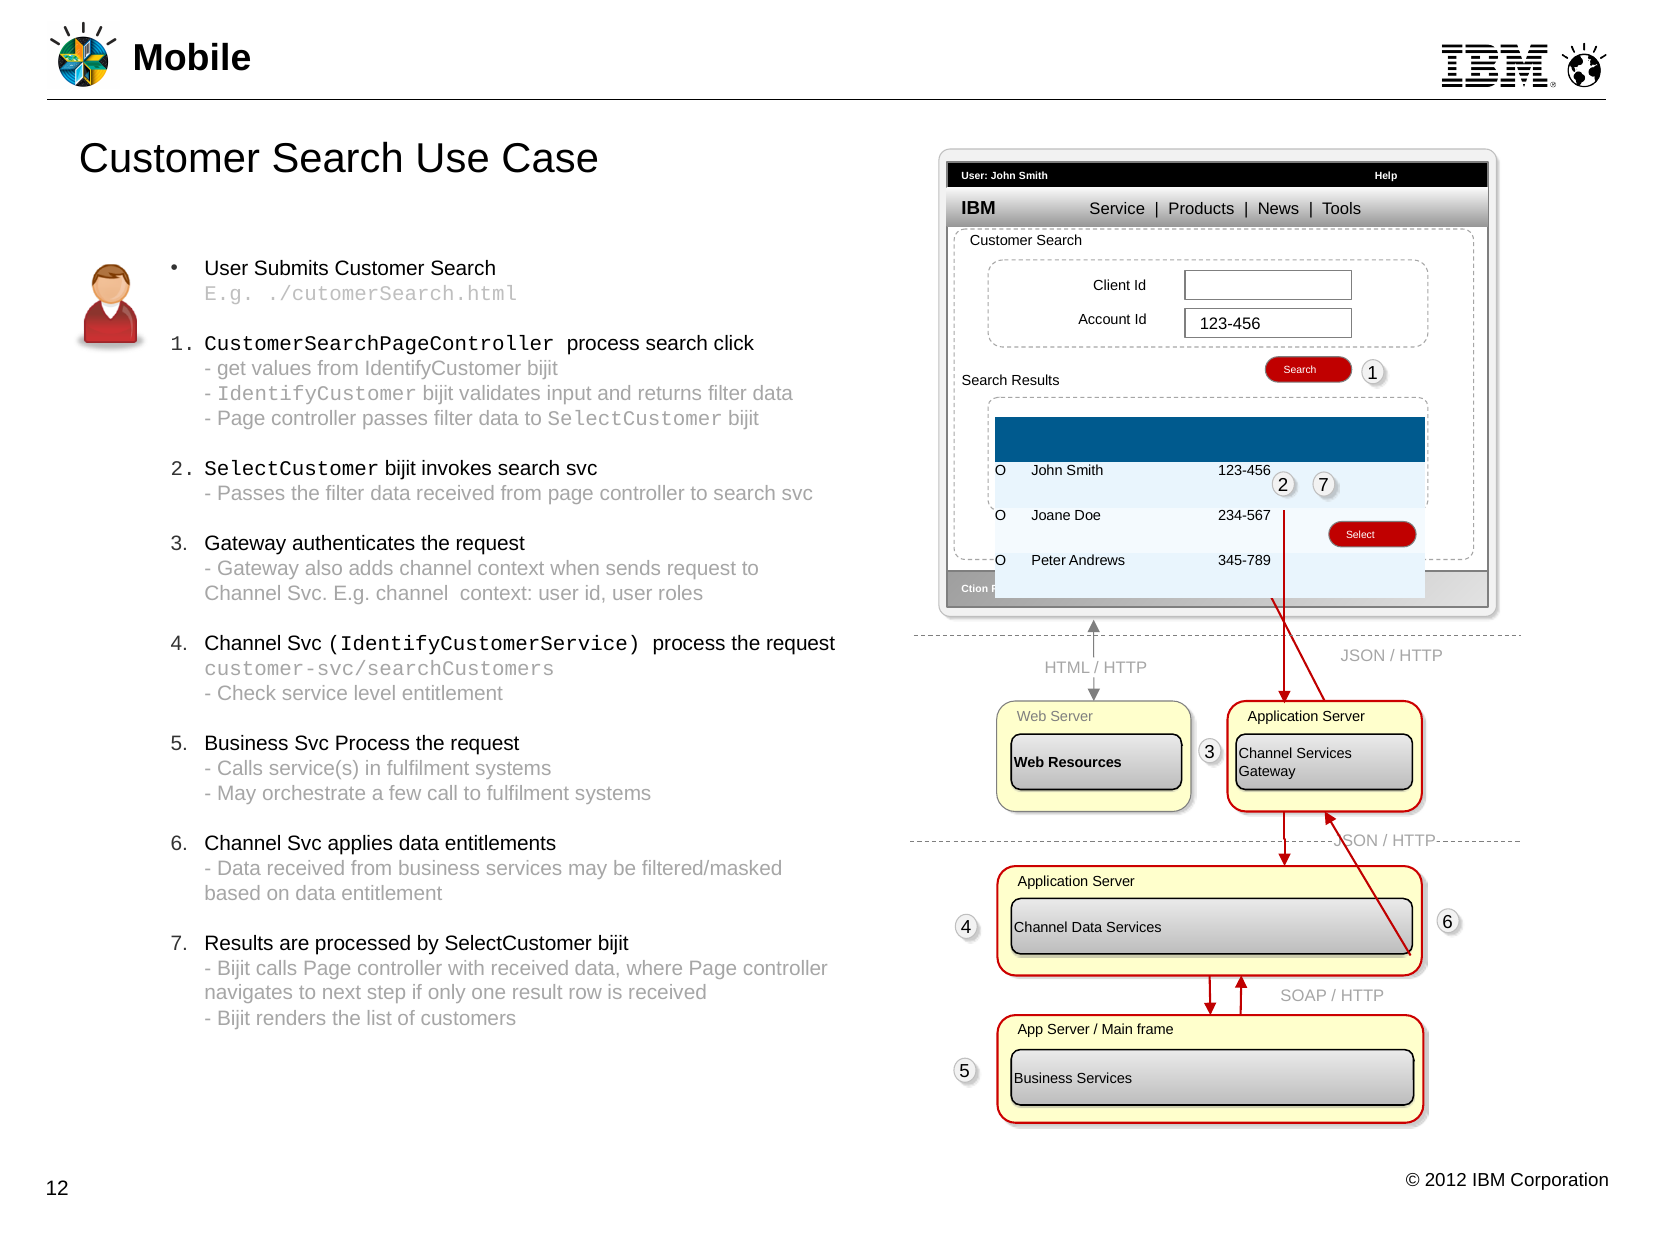

# Customer Search Use Case
User: John Smith			 Help
IBM	Service | Products | News | Tools
Customer Search
Client Id
Account Id
123-456
Search
Ction Footers
User Submits Customer Search
E.g. ./cutomerSearch.html
CustomerSearchPageController process search click
- get values from IdentifyCustomer bijit
- IdentifyCustomer bijit validates input and returns filter data
- Page controller passes filter data to SelectCustomer bijit
SelectCustomer bijit invokes search svc
- Passes the filter data received from page controller to search svc
Gateway authenticates the request
- Gateway also adds channel context when sends request to Channel Svc. E.g. channel context: user id, user roles
Channel Svc (IdentifyCustomerService) process the request
customer-svc/searchCustomers
- Check service level entitlement
Business Svc Process the request
- Calls service(s) in fulfilment systems
- May orchestrate a few call to fulfilment systems
Channel Svc applies data entitlements
- Data received from business services may be filtered/masked based on data entitlement
Results are processed by SelectCustomer bijit
- Bijit calls Page controller with received data, where Page controller navigates to next step if only one result row is received
- Bijit renders the list of customers
1
2
Search Results
| | | | |
| --- | --- | --- | --- |
| O | John Smith | 123-456 | |
| O | Joane Doe | 234-567 | |
| O | Peter Andrews | 345-789 | |
7
Select
JSON / HTTP
HTML / HTTP
Web Server
Application Server
Web Resources
Channel Services Gateway
JSON / HTTP
Application Server
Channel Data Services
SOAP / HTTP
App Server / Main frame
Business Services
3
6
4
5